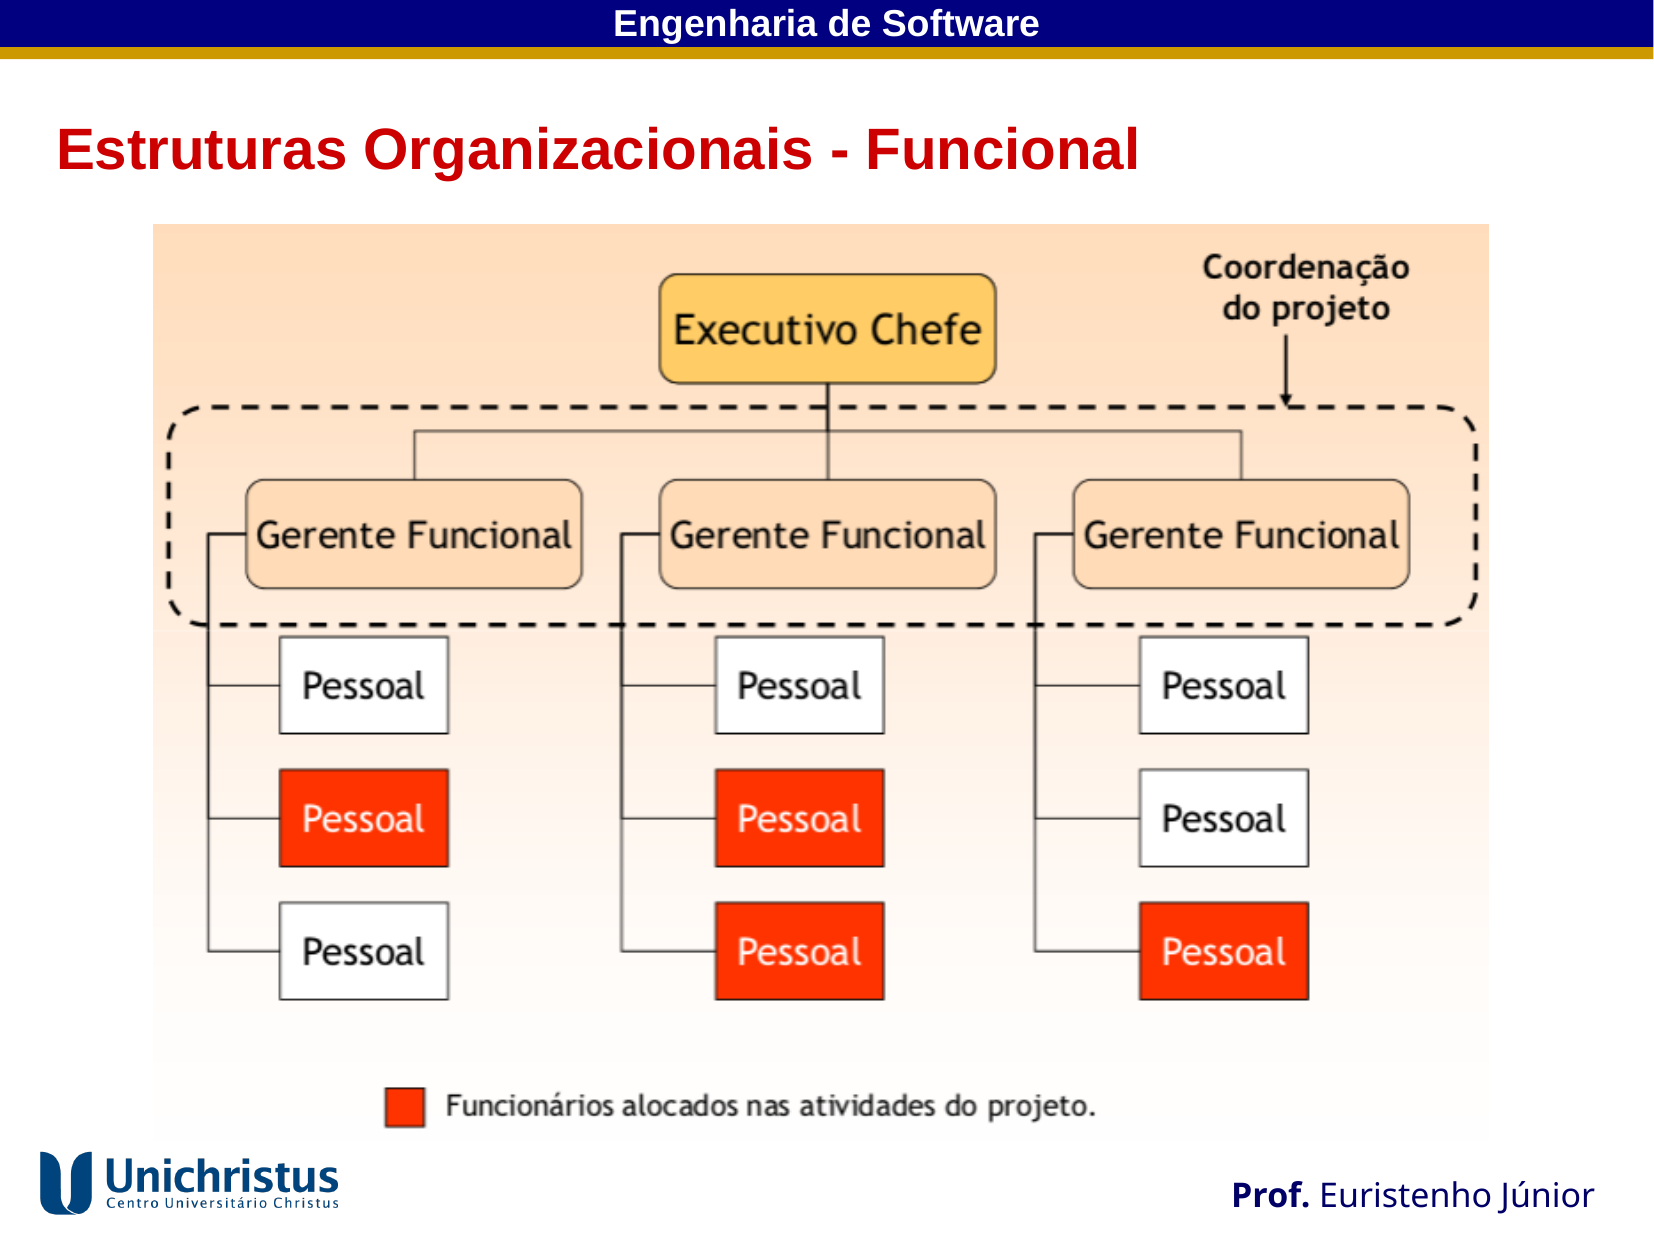

Engenharia de Software
Estruturas Organizacionais - Funcional
Prof. Euristenho Júnior